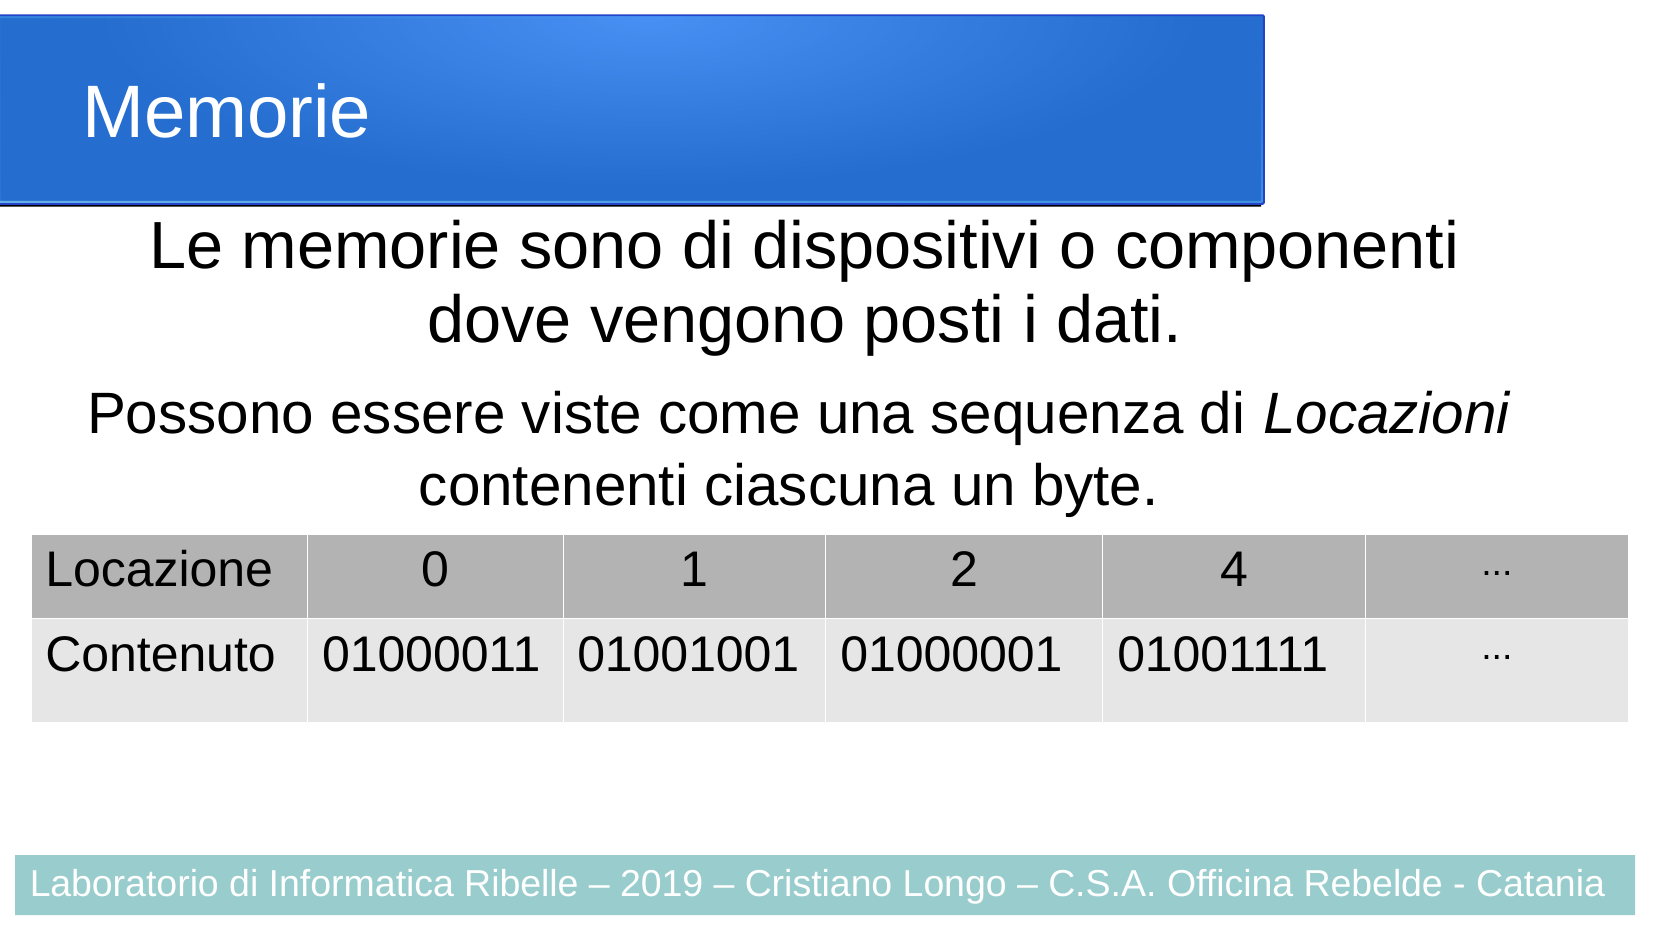

# Memorie
Le memorie sono di dispositivi o componenti dove vengono posti i dati.
Possono essere viste come una sequenza di Locazioni contenenti ciascuna un byte.
| Locazione | 0 | 1 | 2 | 4 | ... |
| --- | --- | --- | --- | --- | --- |
| Contenuto | 01000011 | 01001001 | 01000001 | 01001111 | ... |
Laboratorio di Informatica Ribelle – 2019 – Cristiano Longo – C.S.A. Officina Rebelde - Catania